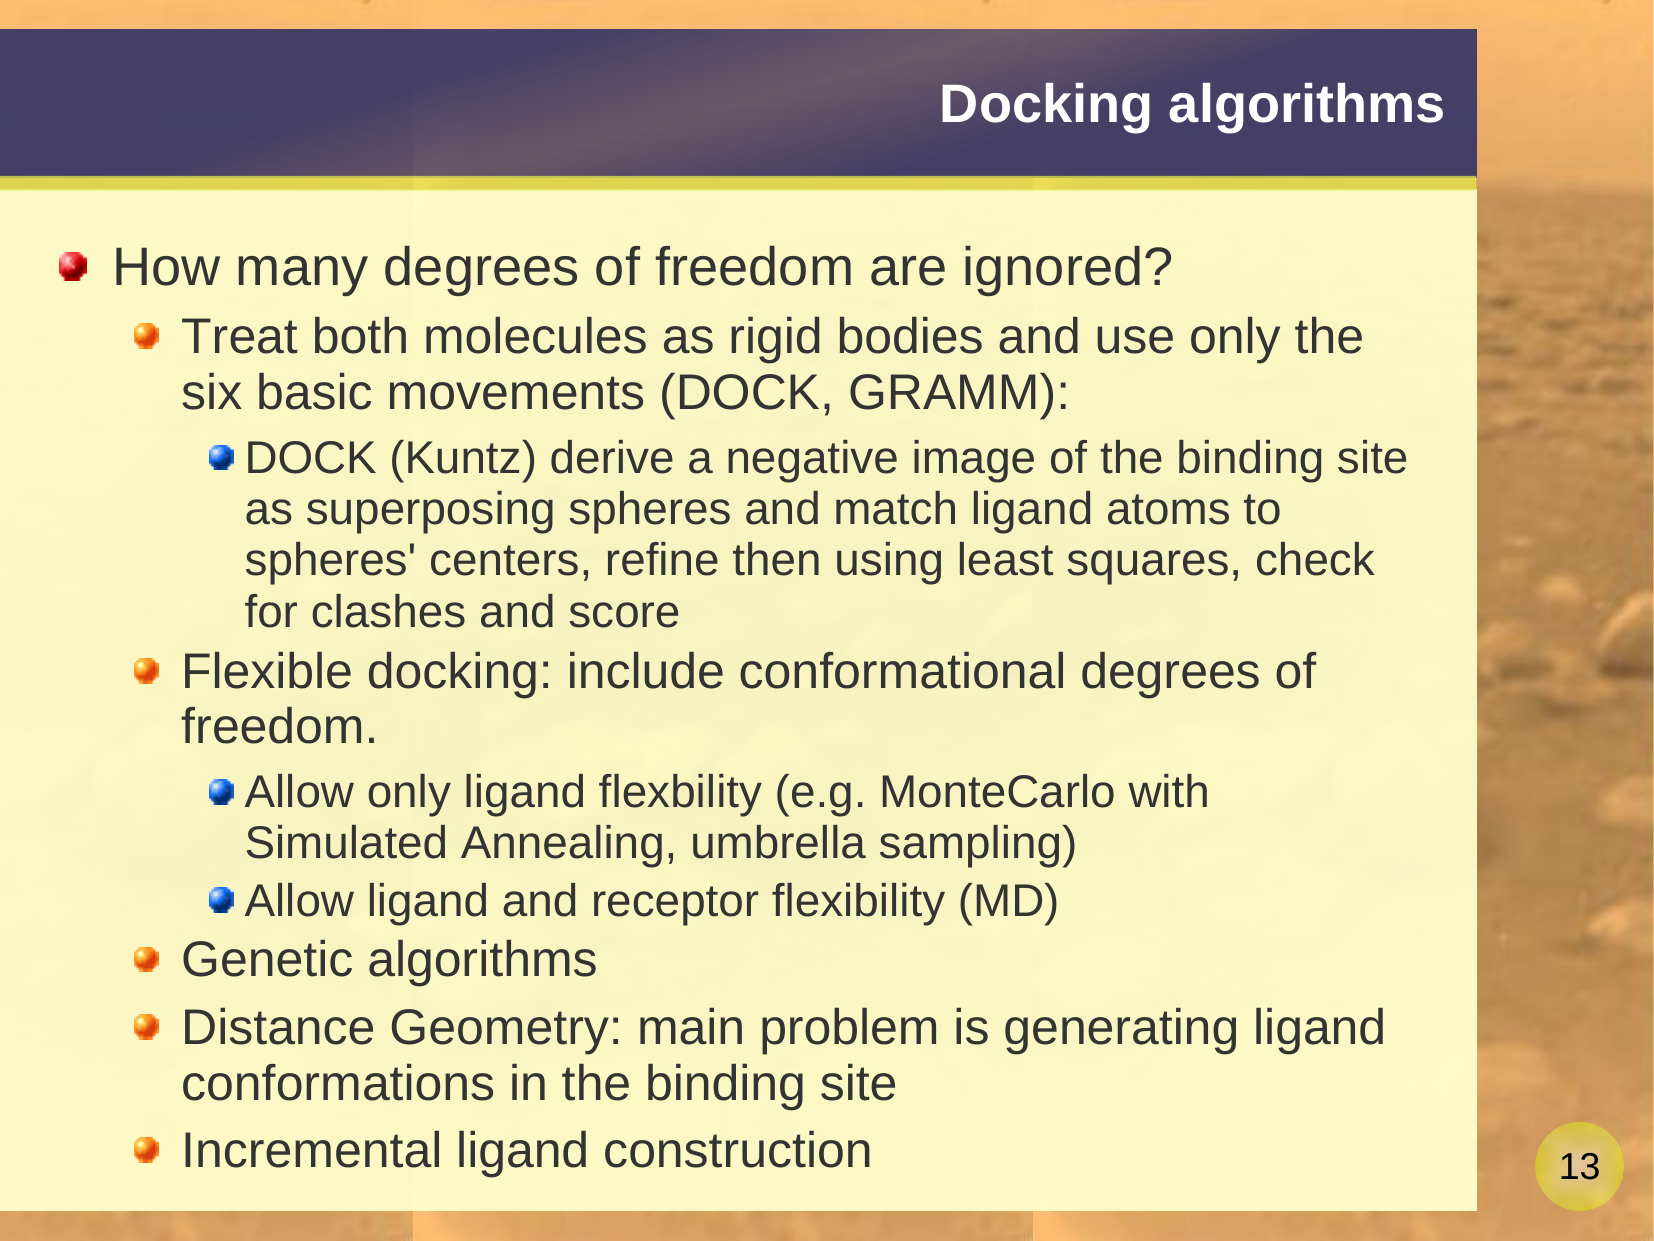

# Docking algorithms
How many degrees of freedom are ignored?
Treat both molecules as rigid bodies and use only the six basic movements (DOCK, GRAMM):
DOCK (Kuntz) derive a negative image of the binding site as superposing spheres and match ligand atoms to spheres' centers, refine then using least squares, check for clashes and score
Flexible docking: include conformational degrees of freedom.
Allow only ligand flexbility (e.g. MonteCarlo with Simulated Annealing, umbrella sampling)
Allow ligand and receptor flexibility (MD)
Genetic algorithms
Distance Geometry: main problem is generating ligand conformations in the binding site
Incremental ligand construction